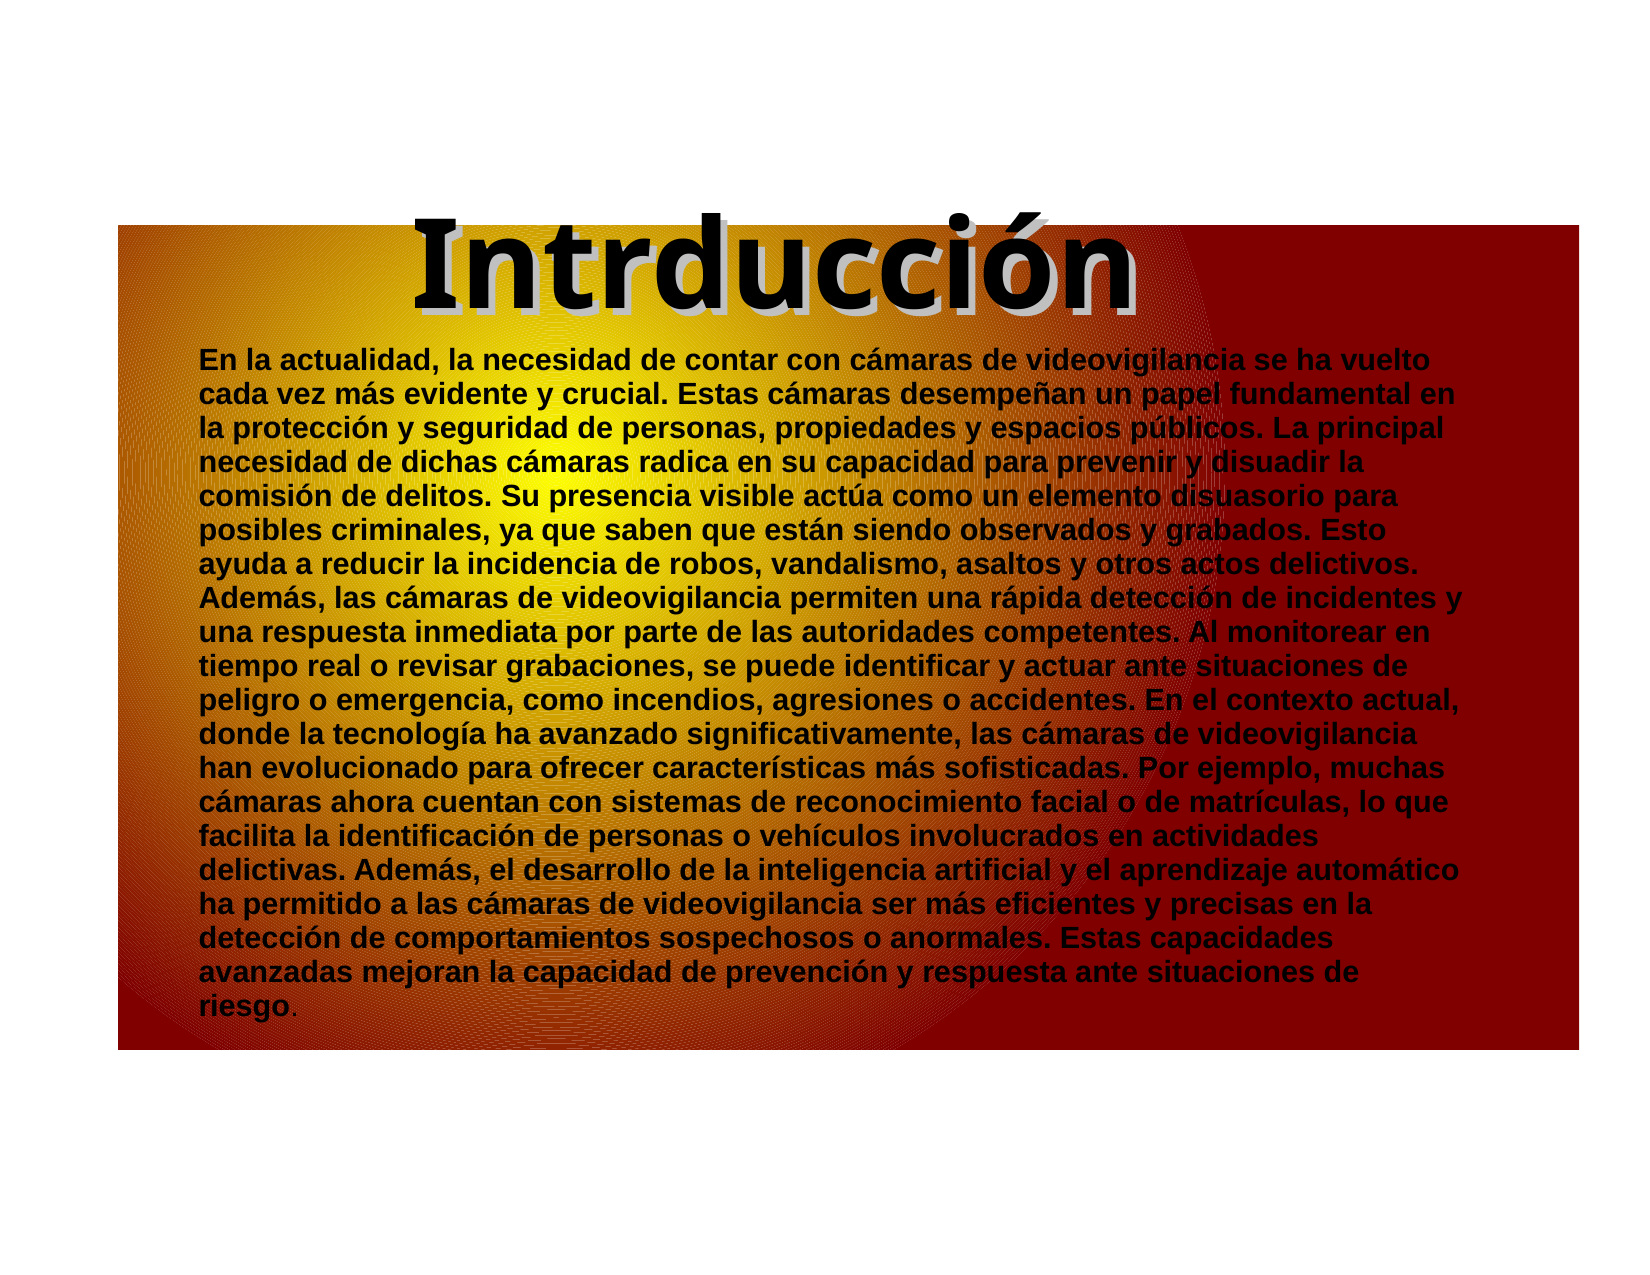

# Intrducción
En la actualidad, la necesidad de contar con cámaras de videovigilancia se ha vuelto cada vez más evidente y crucial. Estas cámaras desempeñan un papel fundamental en la protección y seguridad de personas, propiedades y espacios públicos. La principal necesidad de dichas cámaras radica en su capacidad para prevenir y disuadir la comisión de delitos. Su presencia visible actúa como un elemento disuasorio para posibles criminales, ya que saben que están siendo observados y grabados. Esto ayuda a reducir la incidencia de robos, vandalismo, asaltos y otros actos delictivos. Además, las cámaras de videovigilancia permiten una rápida detección de incidentes y una respuesta inmediata por parte de las autoridades competentes. Al monitorear en tiempo real o revisar grabaciones, se puede identificar y actuar ante situaciones de peligro o emergencia, como incendios, agresiones o accidentes. En el contexto actual, donde la tecnología ha avanzado significativamente, las cámaras de videovigilancia han evolucionado para ofrecer características más sofisticadas. Por ejemplo, muchas cámaras ahora cuentan con sistemas de reconocimiento facial o de matrículas, lo que facilita la identificación de personas o vehículos involucrados en actividades delictivas. Además, el desarrollo de la inteligencia artificial y el aprendizaje automático ha permitido a las cámaras de videovigilancia ser más eficientes y precisas en la detección de comportamientos sospechosos o anormales. Estas capacidades avanzadas mejoran la capacidad de prevención y respuesta ante situaciones de riesgo.